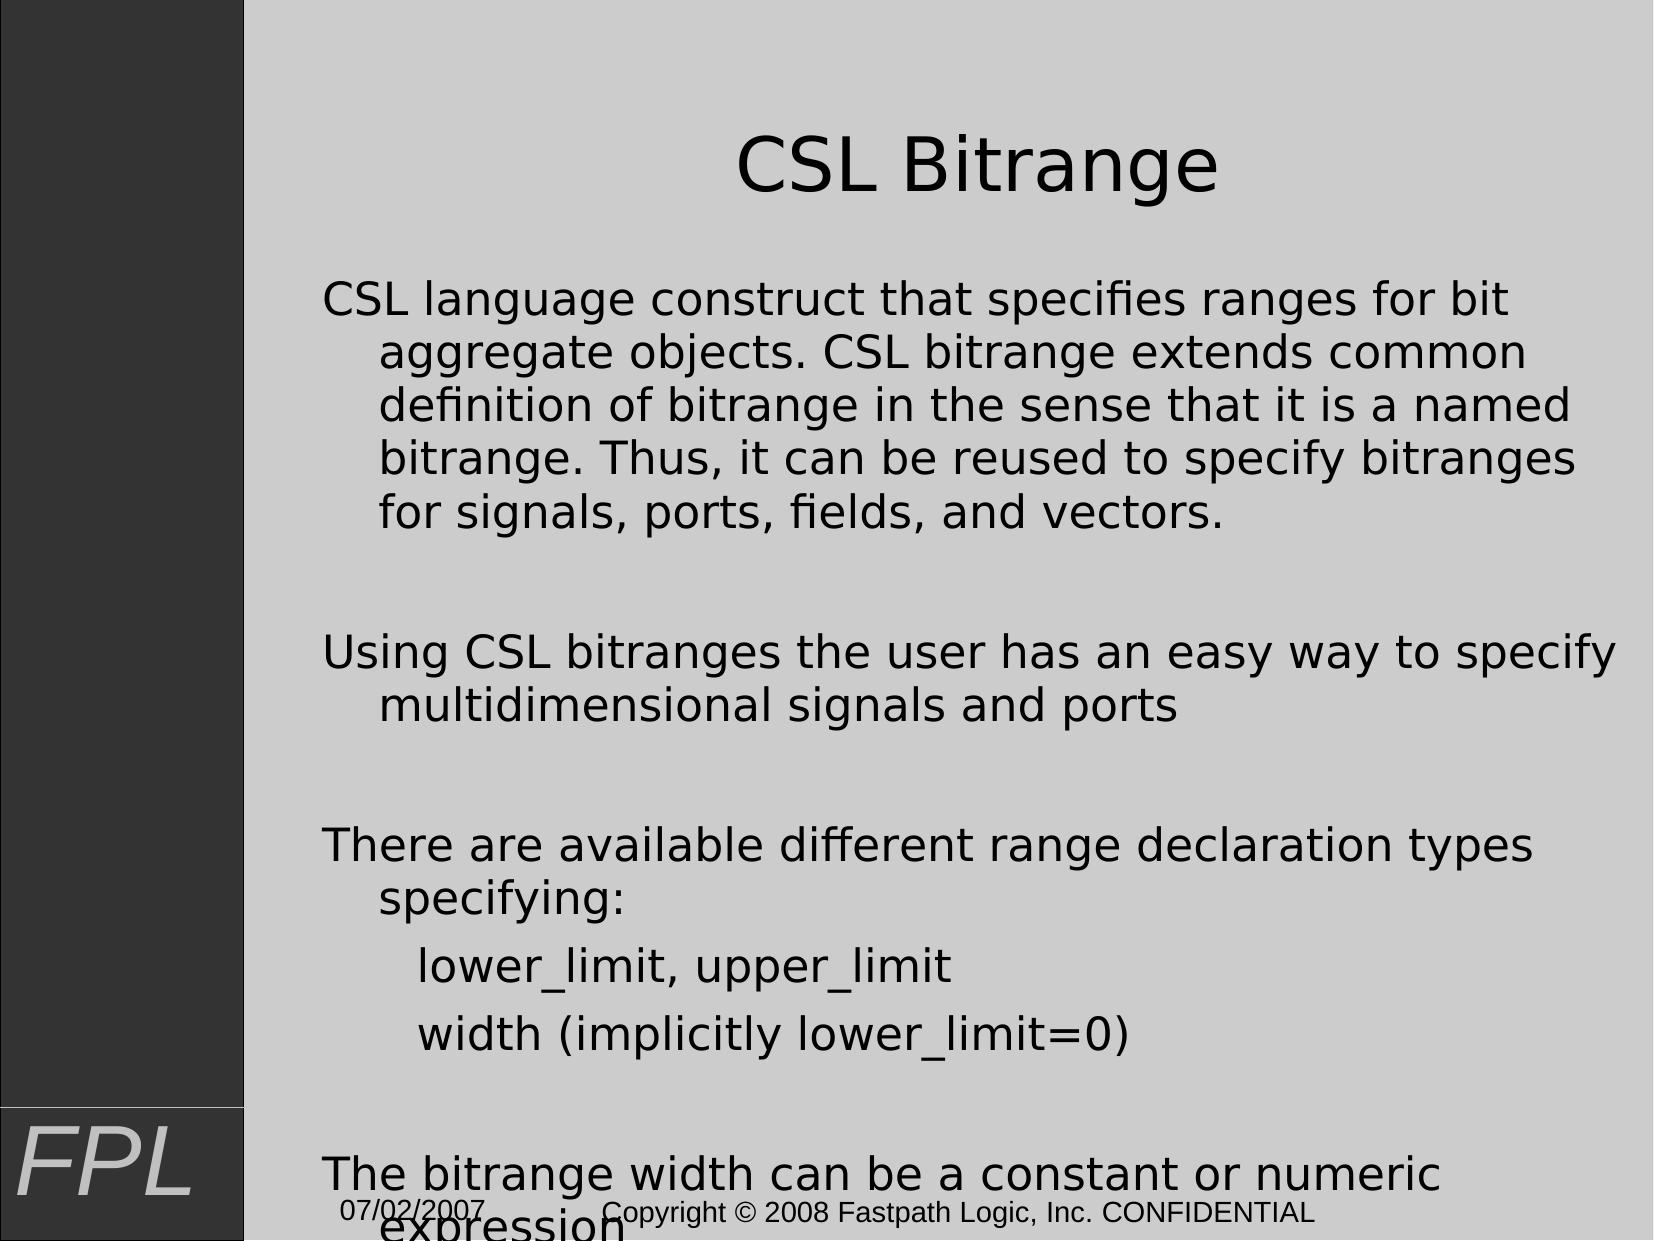

# CSL Bitrange
CSL language construct that specifies ranges for bit aggregate objects. CSL bitrange extends common definition of bitrange in the sense that it is a named bitrange. Thus, it can be reused to specify bitranges for signals, ports, fields, and vectors.
Using CSL bitranges the user has an easy way to specify multidimensional signals and ports
There are available different range declaration types specifying:
lower_limit, upper_limit
width (implicitly lower_limit=0)
The bitrange width can be a constant or numeric expression
07/02/2007
© 2007 FASTPATH LOGIC INC.